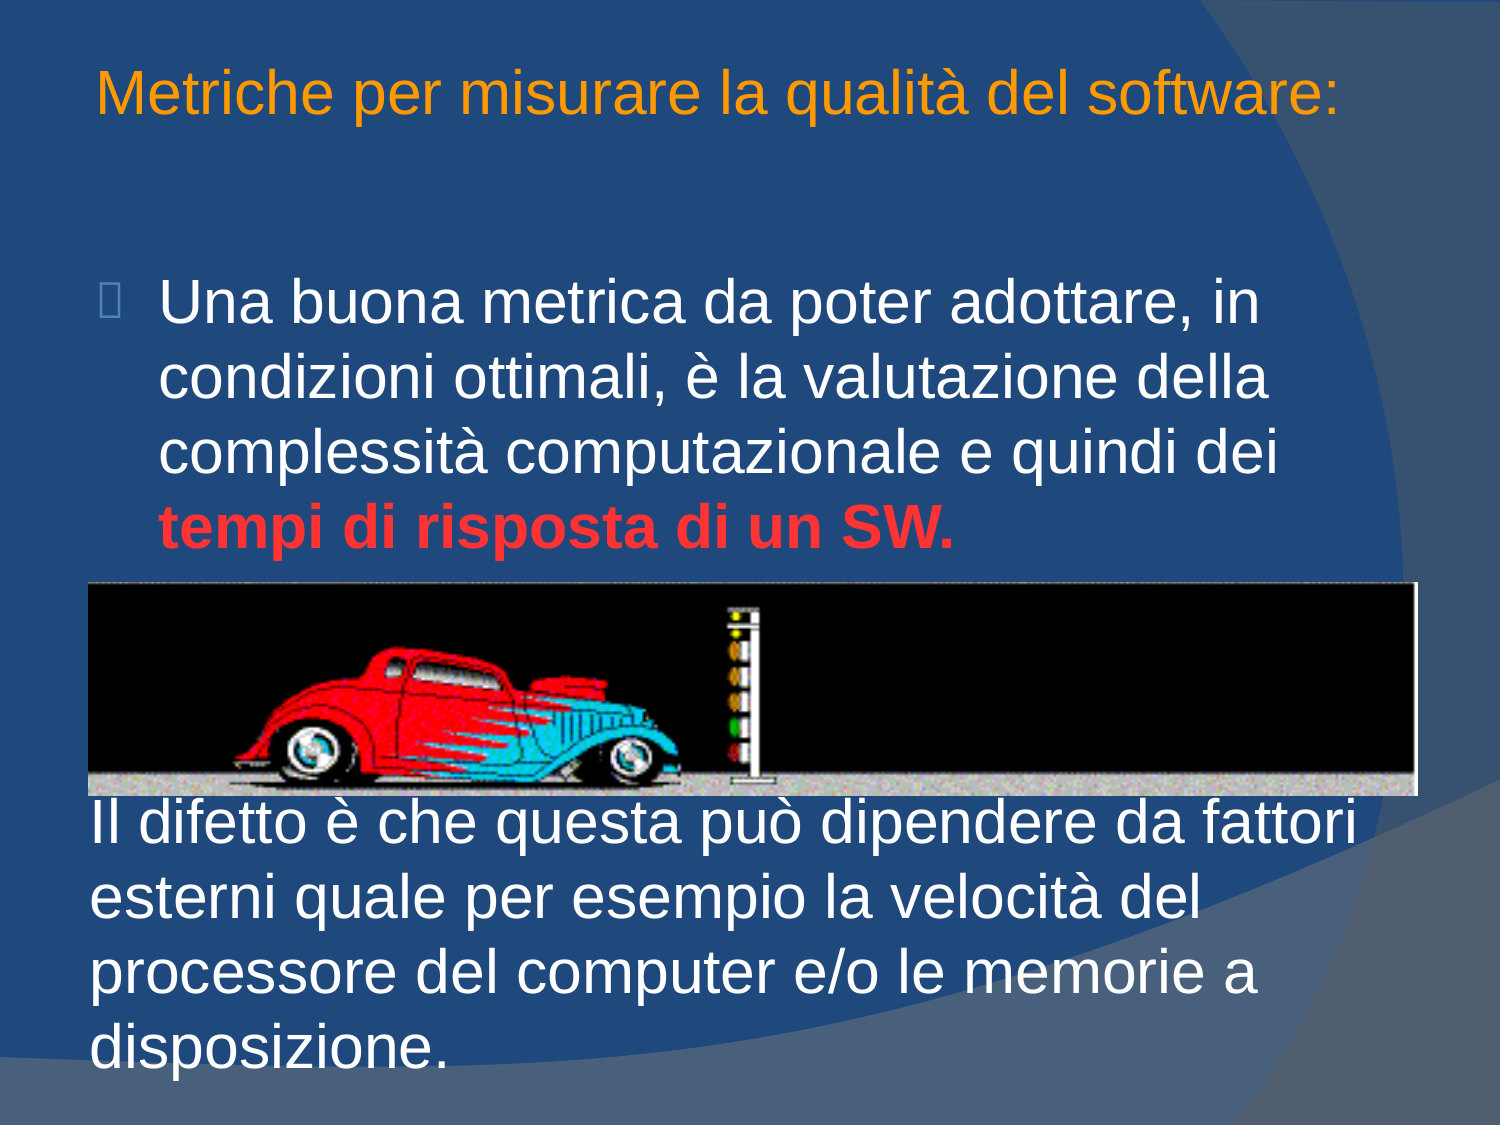

# Metriche per misurare la qualità del software:
Una buona metrica da poter adottare, in condizioni ottimali, è la valutazione della complessità computazionale e quindi dei tempi di risposta di un SW.
Il difetto è che questa può dipendere da fattori esterni quale per esempio la velocità del processore del computer e/o le memorie a disposizione.